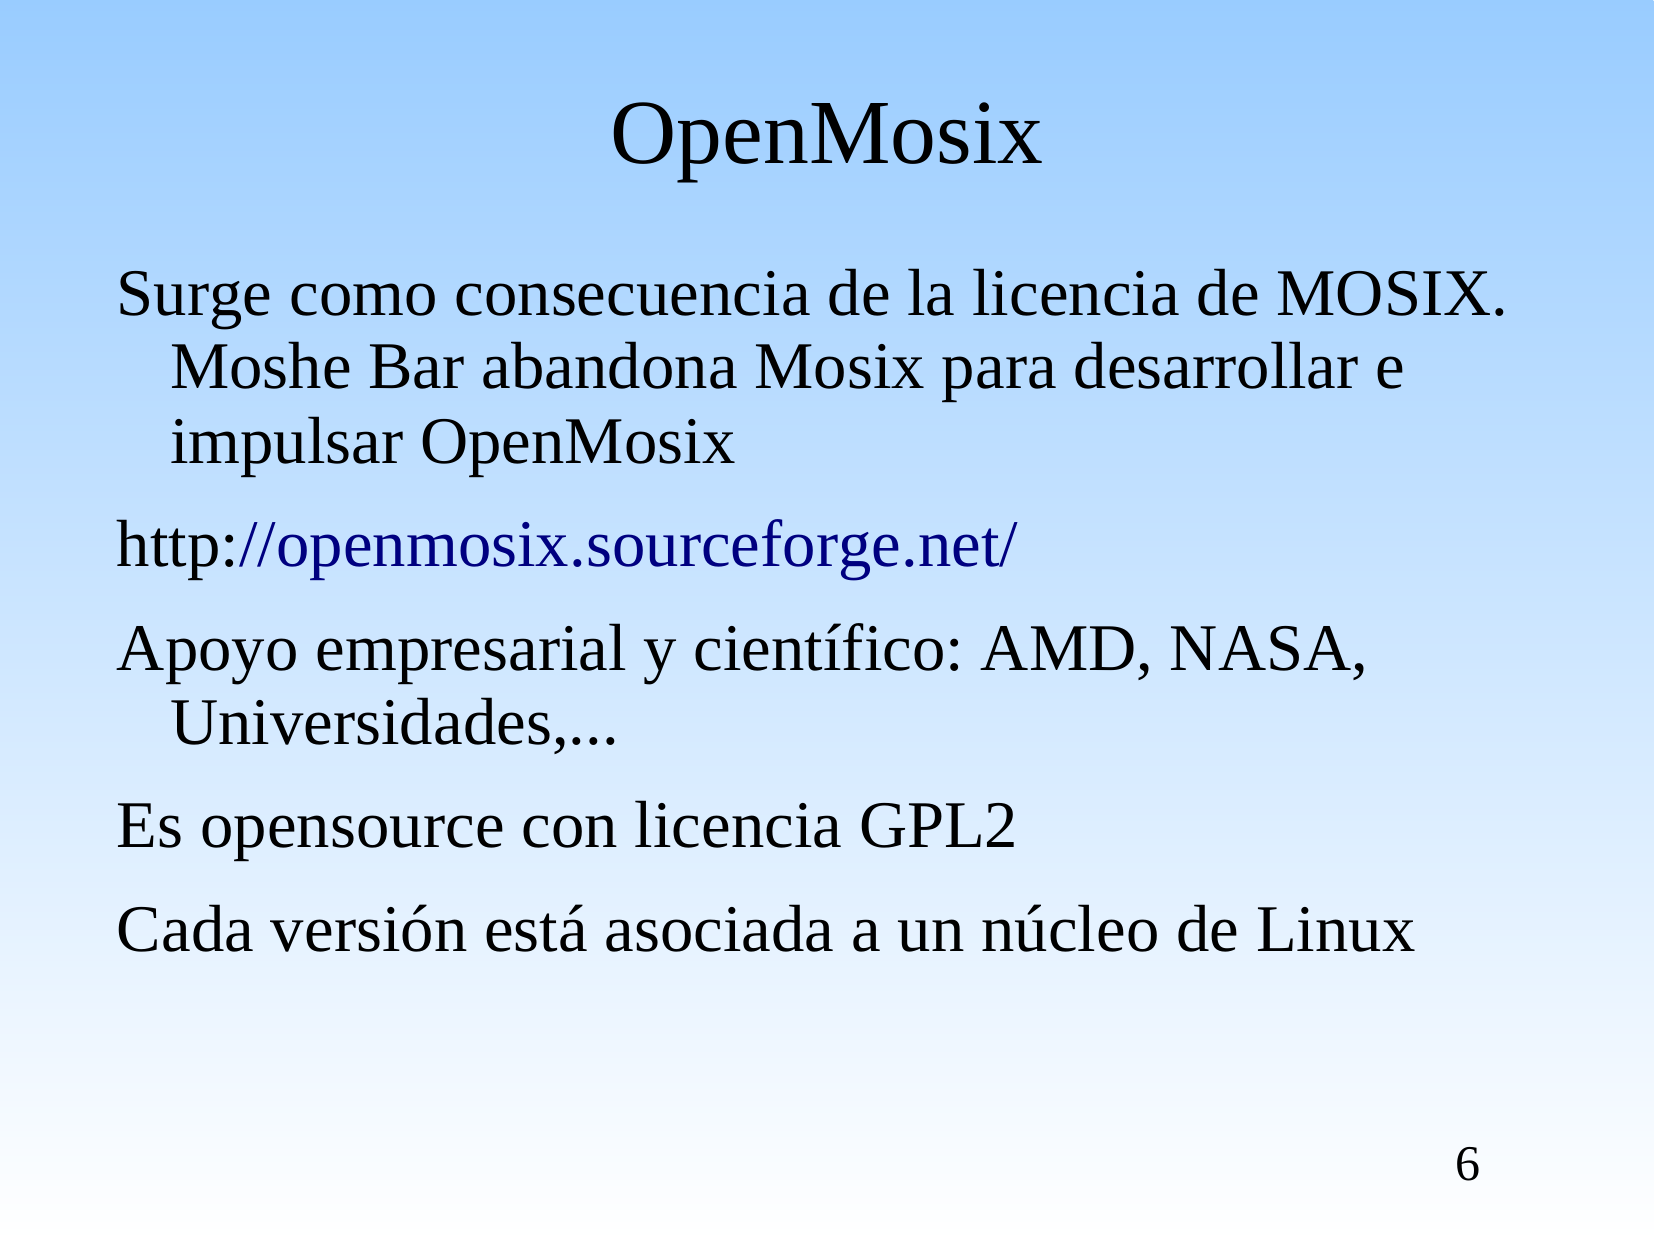

# OpenMosix
Surge como consecuencia de la licencia de MOSIX. Moshe Bar abandona Mosix para desarrollar e impulsar OpenMosix
http://openmosix.sourceforge.net/
Apoyo empresarial y científico: AMD, NASA, Universidades,...
Es opensource con licencia GPL2
Cada versión está asociada a un núcleo de Linux